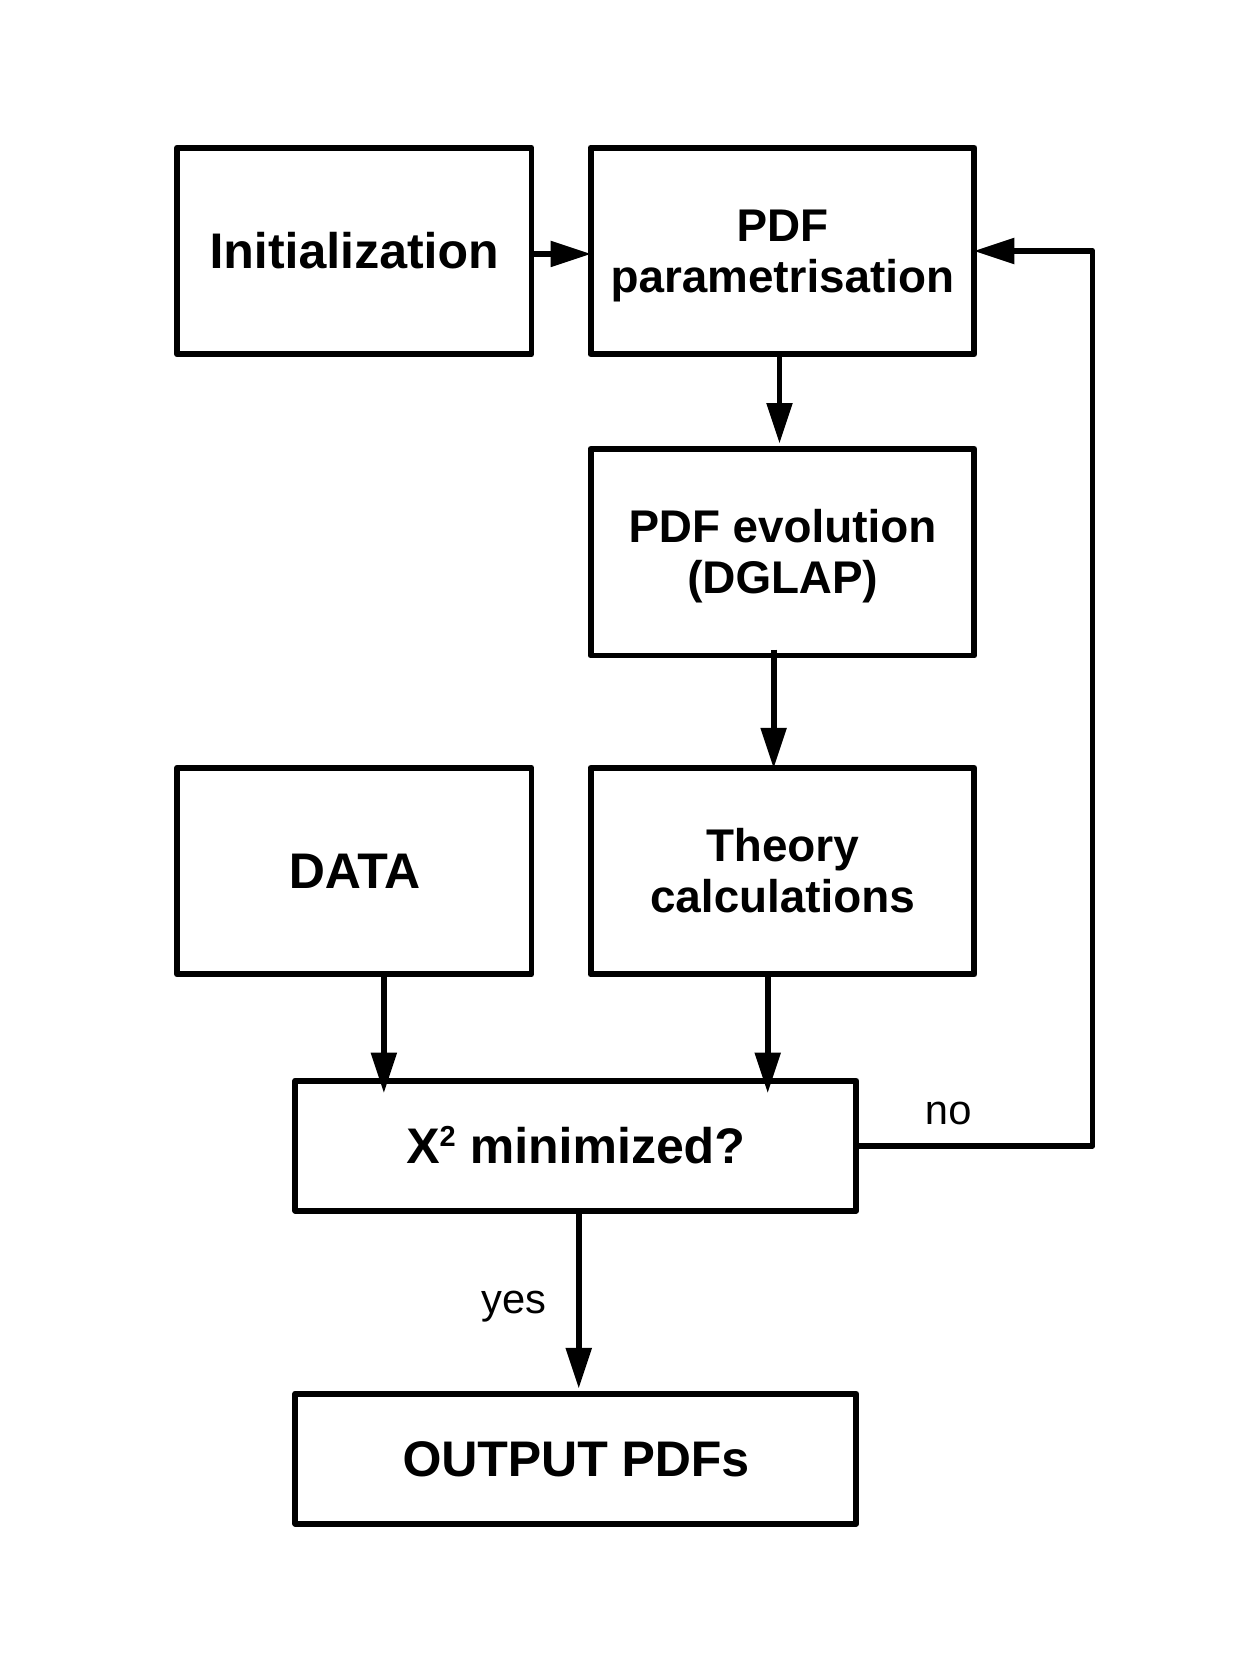

Initialization
PDF
parametrisation
PDF evolution
(DGLAP)
DATA
Theory
calculations
no
Χ2 minimized?
yes
OUTPUT PDFs